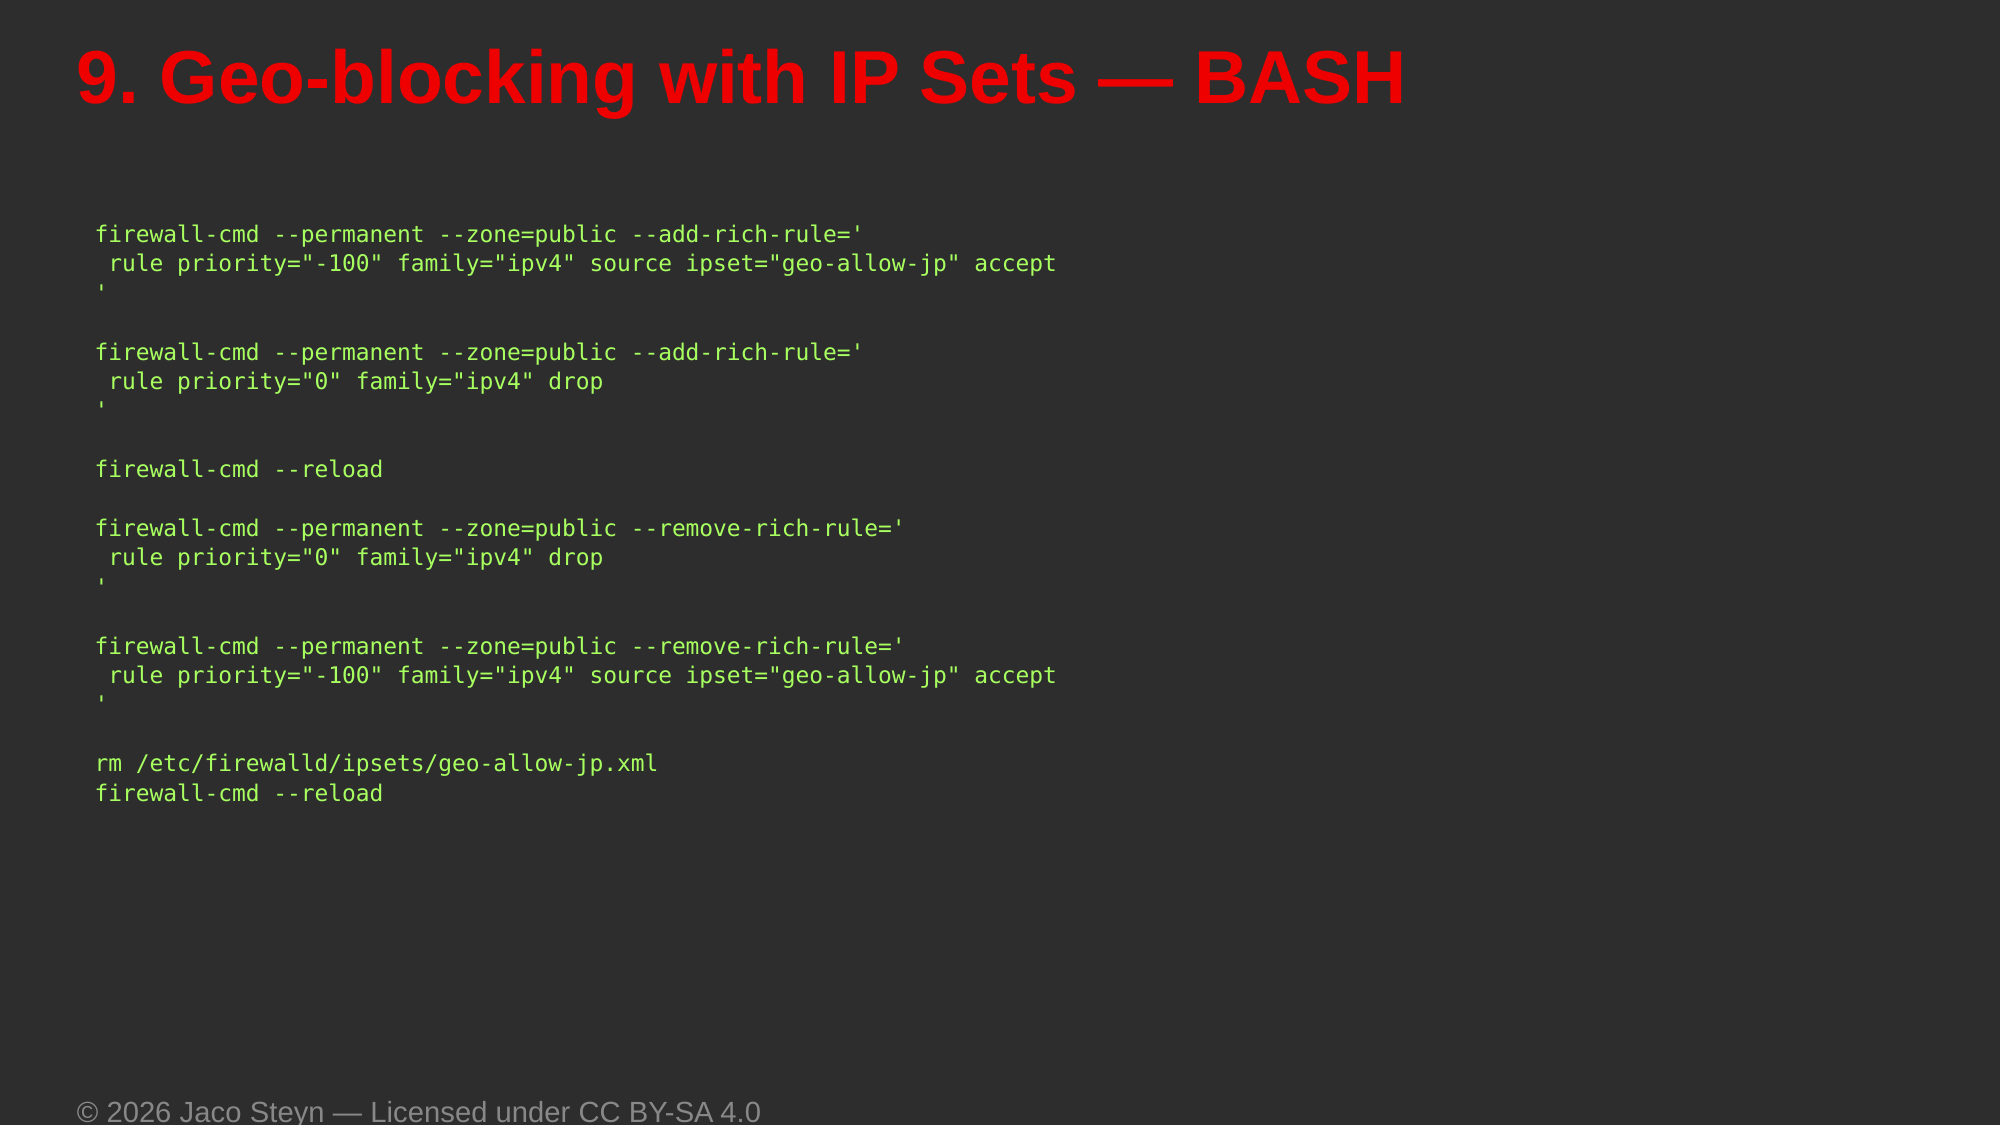

9. Geo-blocking with IP Sets — BASH
firewall-cmd --permanent --zone=public --add-rich-rule='
 rule priority="-100" family="ipv4" source ipset="geo-allow-jp" accept
'
firewall-cmd --permanent --zone=public --add-rich-rule='
 rule priority="0" family="ipv4" drop
'
firewall-cmd --reload
firewall-cmd --permanent --zone=public --remove-rich-rule='
 rule priority="0" family="ipv4" drop
'
firewall-cmd --permanent --zone=public --remove-rich-rule='
 rule priority="-100" family="ipv4" source ipset="geo-allow-jp" accept
'
rm /etc/firewalld/ipsets/geo-allow-jp.xml
firewall-cmd --reload
© 2026 Jaco Steyn — Licensed under CC BY-SA 4.0